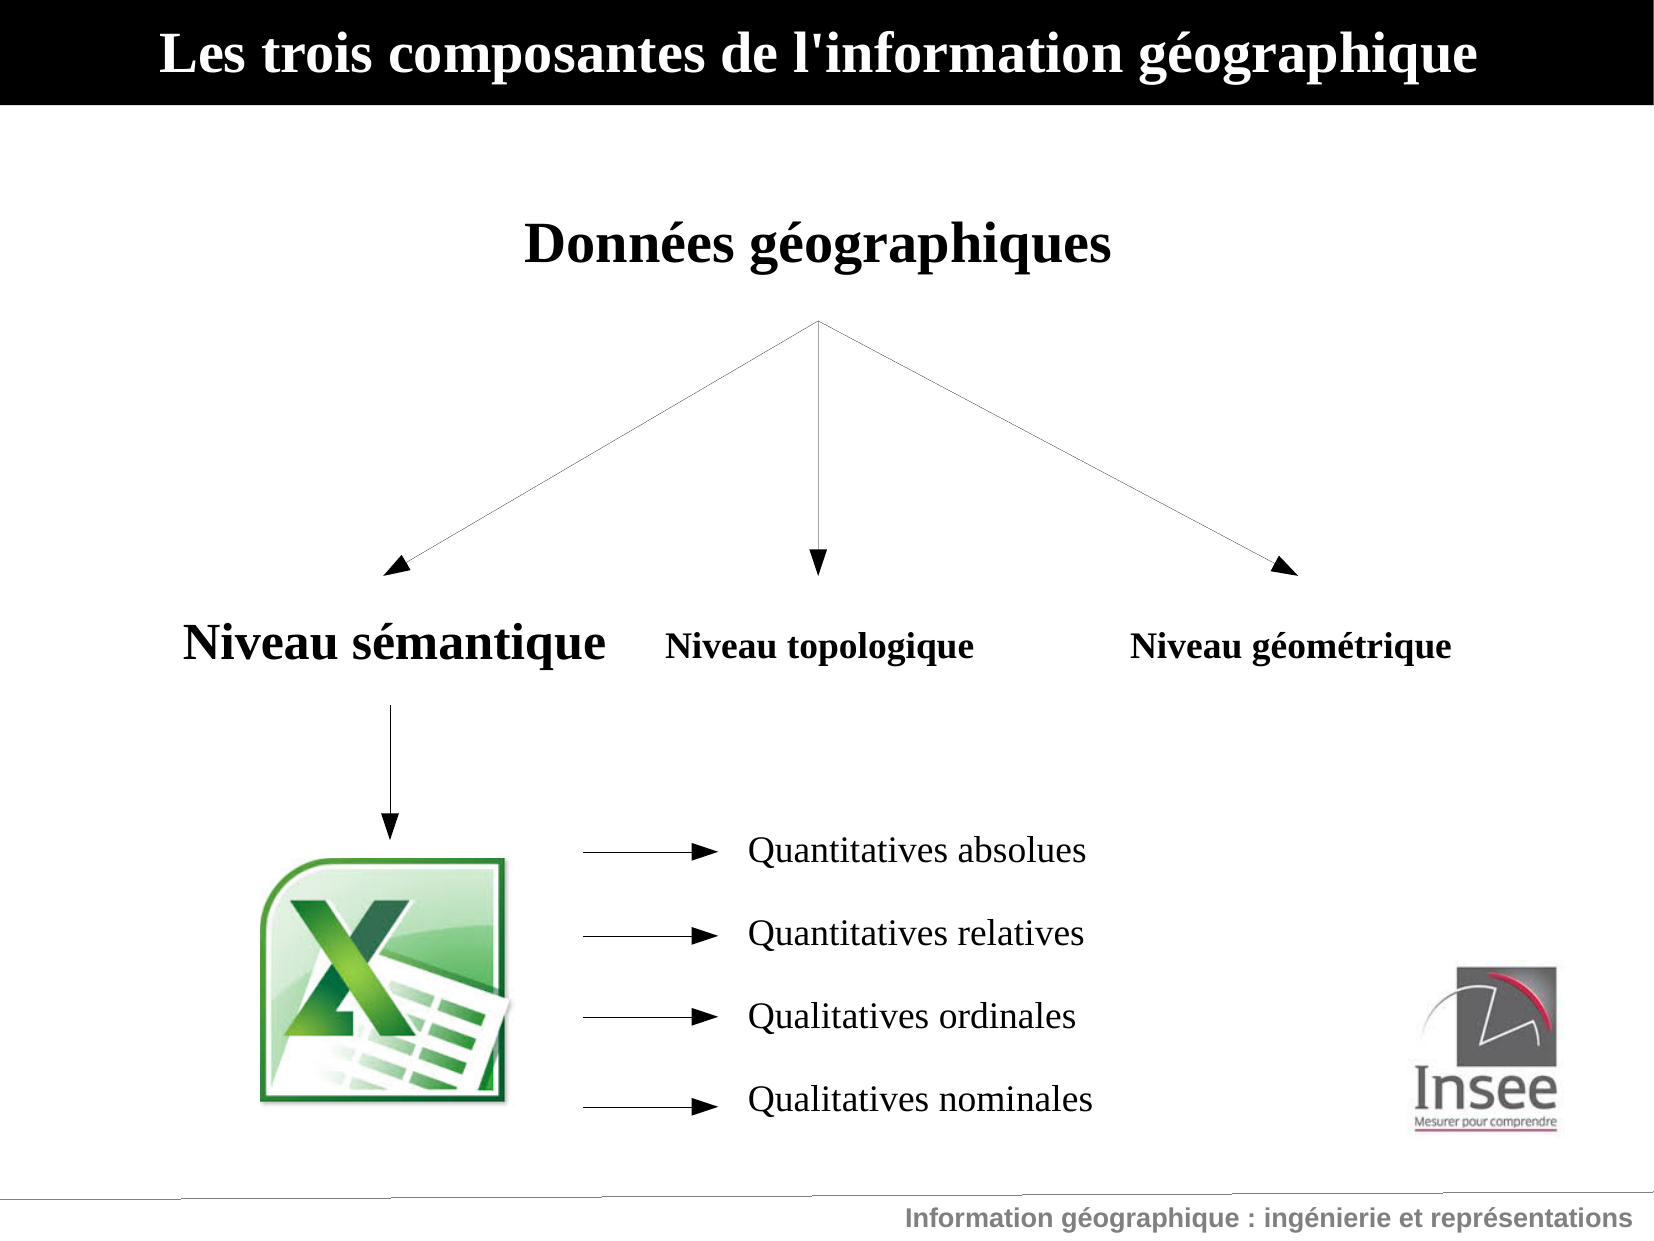

# Les trois composantes de l'information géographique
Données géographiques
Niveau sémantique
Niveau topologique
Niveau géométrique
Quantitatives absolues
Quantitatives relatives
Qualitatives ordinales
Qualitatives nominales